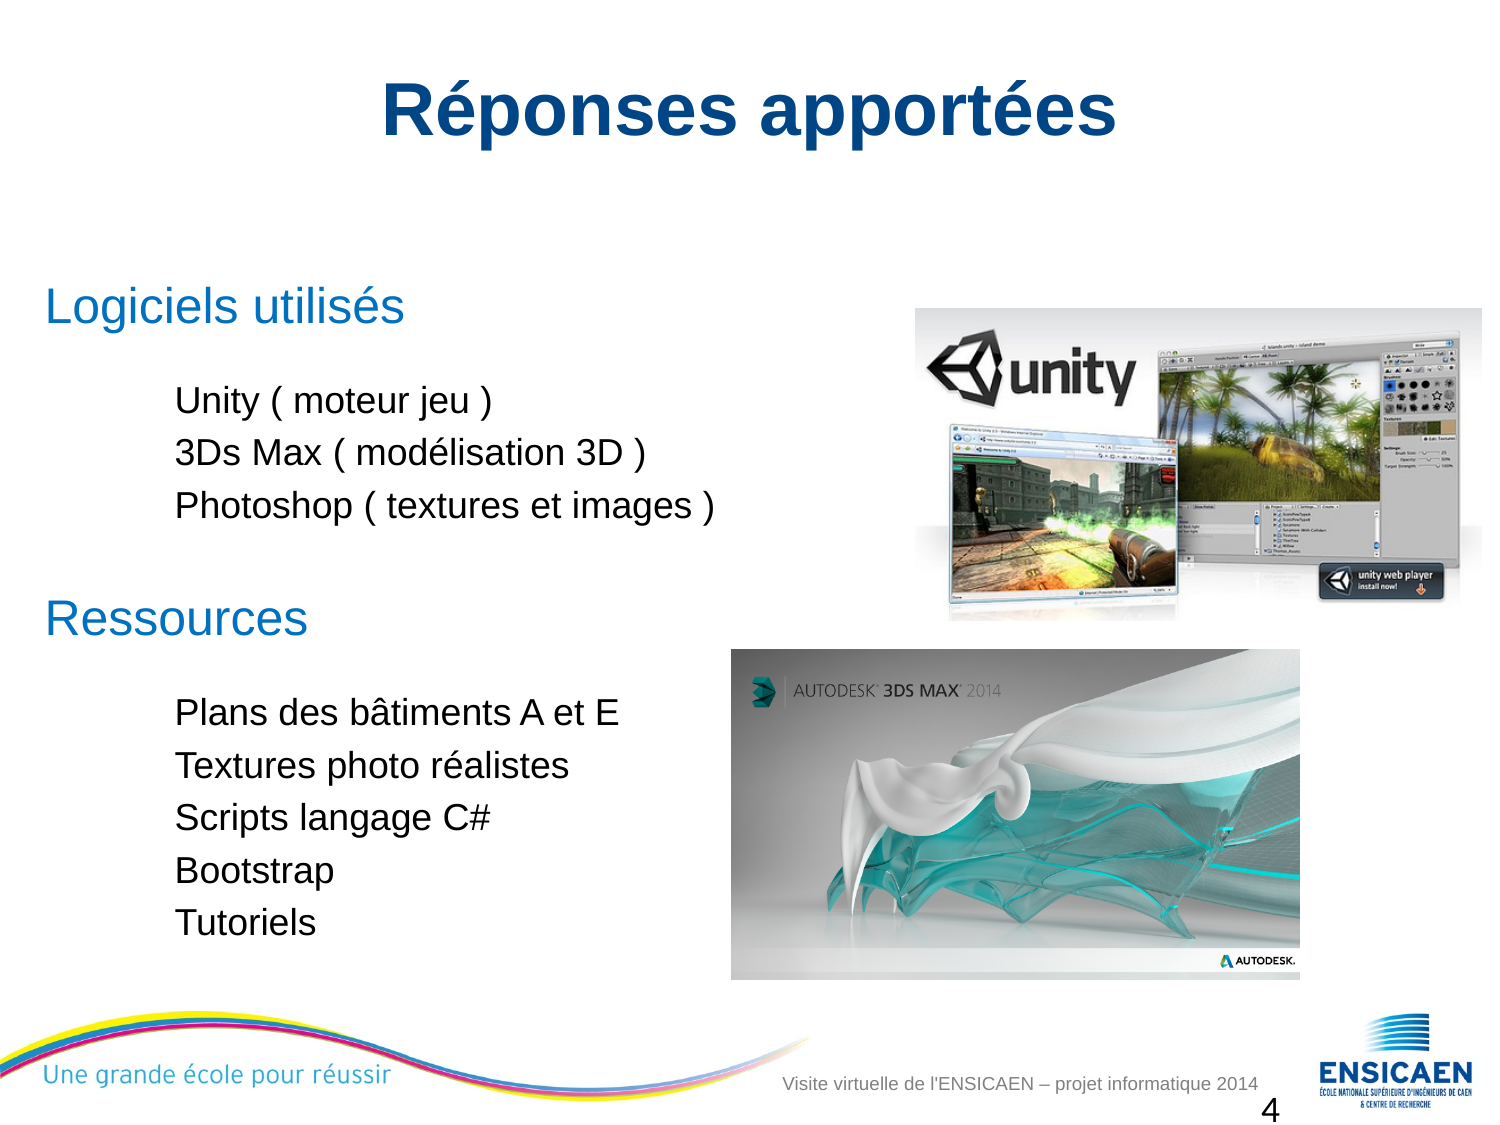

# Réponses apportées
Logiciels utilisés
	Unity ( moteur jeu )
	3Ds Max ( modélisation 3D )
	Photoshop ( textures et images )
Ressources
	Plans des bâtiments A et E
	Textures photo réalistes
	Scripts langage C#
	Bootstrap
	Tutoriels
Visite virtuelle de l'ENSICAEN – projet informatique 2014